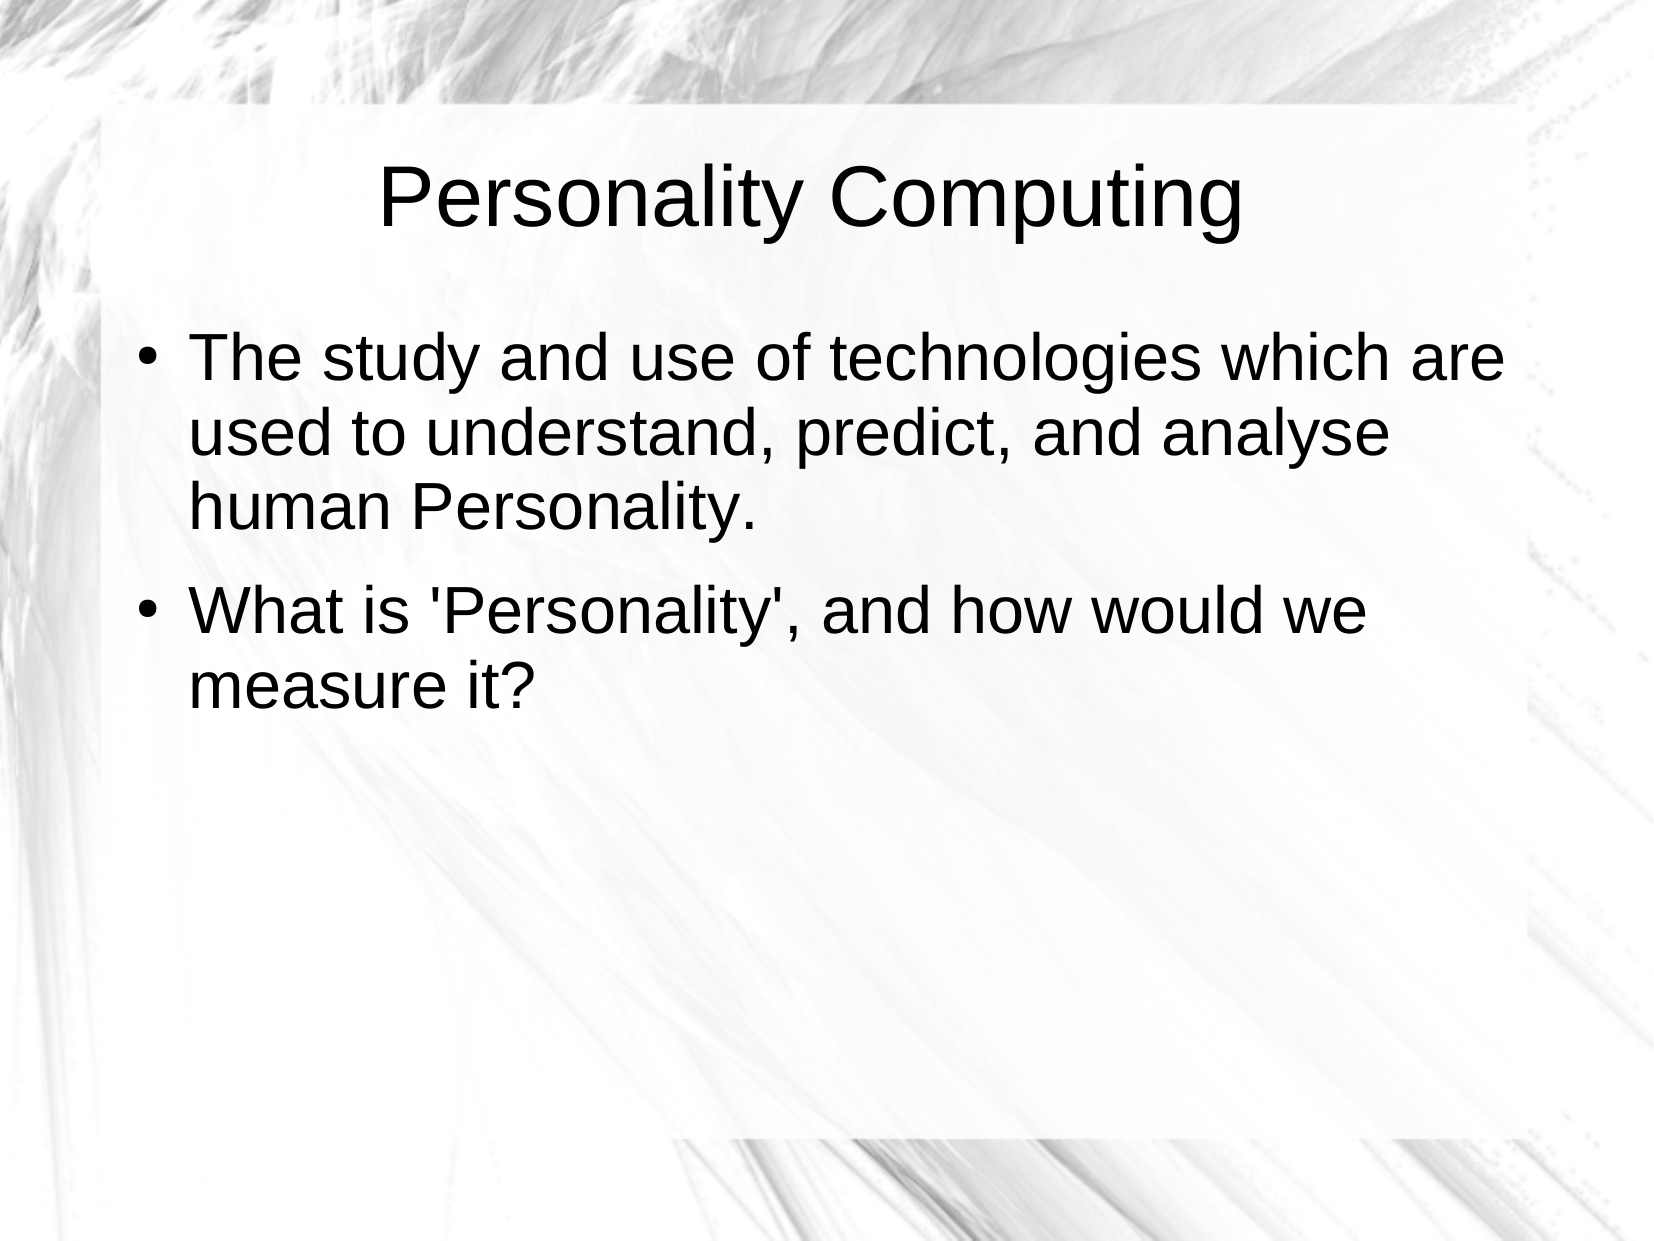

# Personality Computing
The study and use of technologies which are used to understand, predict, and analyse human Personality.
What is 'Personality', and how would we measure it?